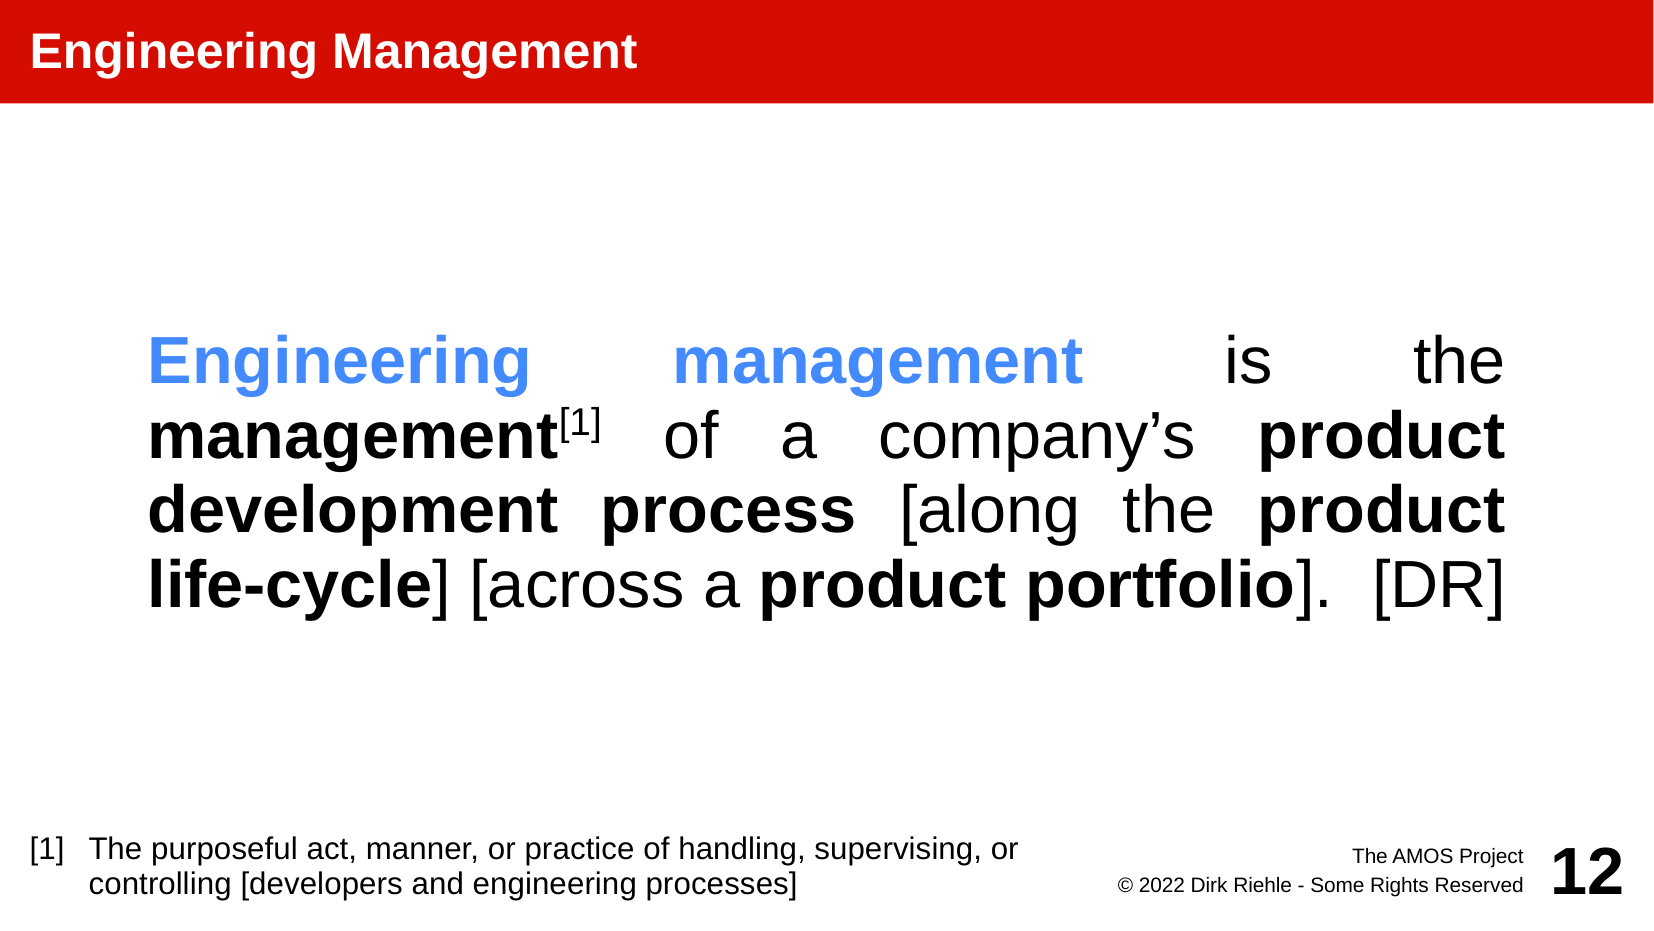

# Engineering Management
Engineering management is the management[1] of a company’s product development process [along the product life-cycle] [across a product portfolio].	[DR]
[1]	The purposeful act, manner, or practice of handling, supervising, or controlling [developers and engineering processes]
The AMOS Project
12
© 2022 Dirk Riehle - Some Rights Reserved